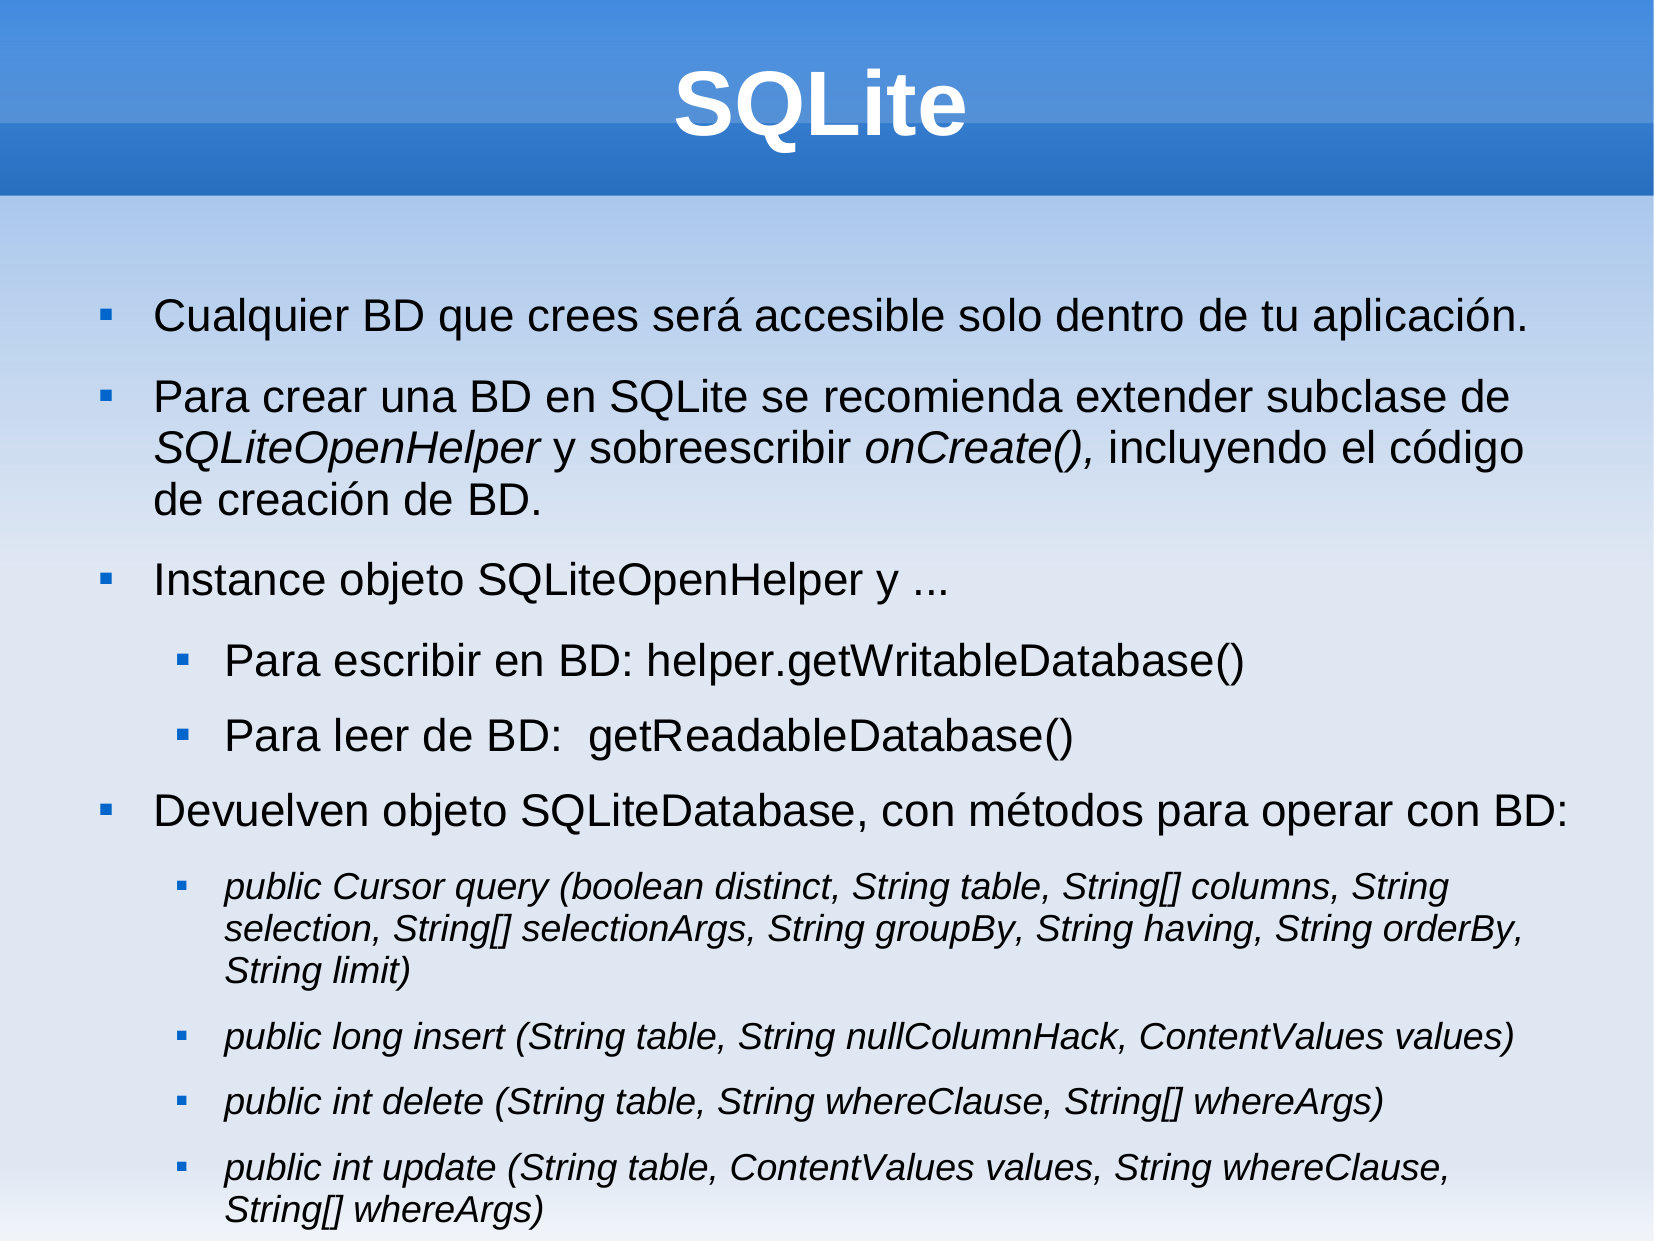

# SQLite
Cualquier BD que crees será accesible solo dentro de tu aplicación.
Para crear una BD en SQLite se recomienda extender subclase de SQLiteOpenHelper y sobreescribir onCreate(), incluyendo el código de creación de BD.
Instance objeto SQLiteOpenHelper y ...
Para escribir en BD: helper.getWritableDatabase()
Para leer de BD: getReadableDatabase()
Devuelven objeto SQLiteDatabase, con métodos para operar con BD:
public Cursor query (boolean distinct, String table, String[] columns, String selection, String[] selectionArgs, String groupBy, String having, String orderBy, String limit)
public long insert (String table, String nullColumnHack, ContentValues values)
public int delete (String table, String whereClause, String[] whereArgs)
public int update (String table, ContentValues values, String whereClause, String[] whereArgs)